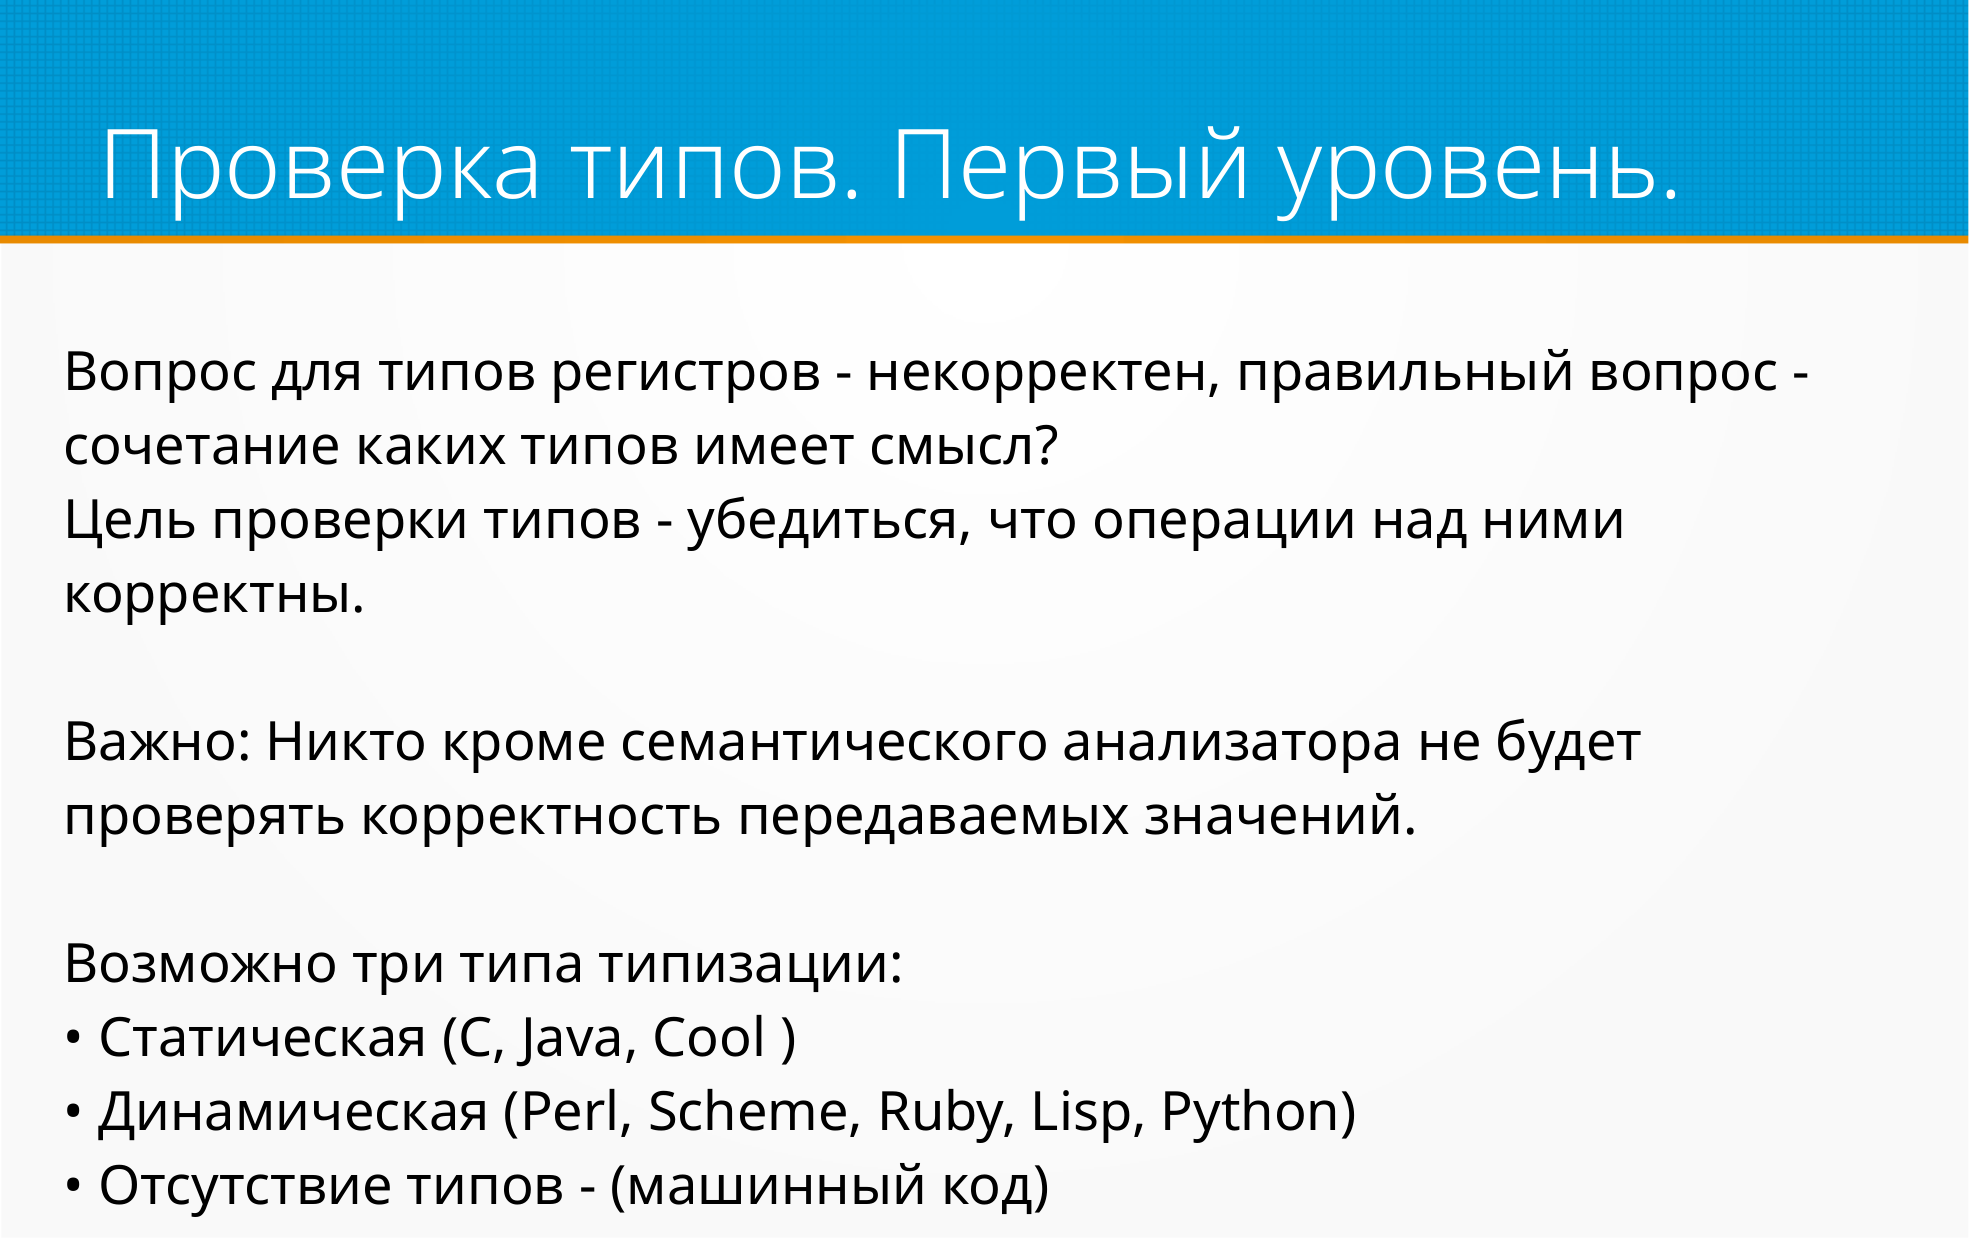

# Проверка типов. Первый уровень.
Вопрос для типов регистров - некорректен, правильный вопрос - сочетание каких типов имеет смысл?
Цель проверки типов - убедиться, что операции над ними корректны.
Важно: Никто кроме семантического анализатора не будет проверять корректность передаваемых значений.
Возможно три типа типизации:
• Статическая (C, Java, Cool )
• Динамическая (Perl, Scheme, Ruby, Lisp, Python)
• Отсутствие типов - (машинный код)